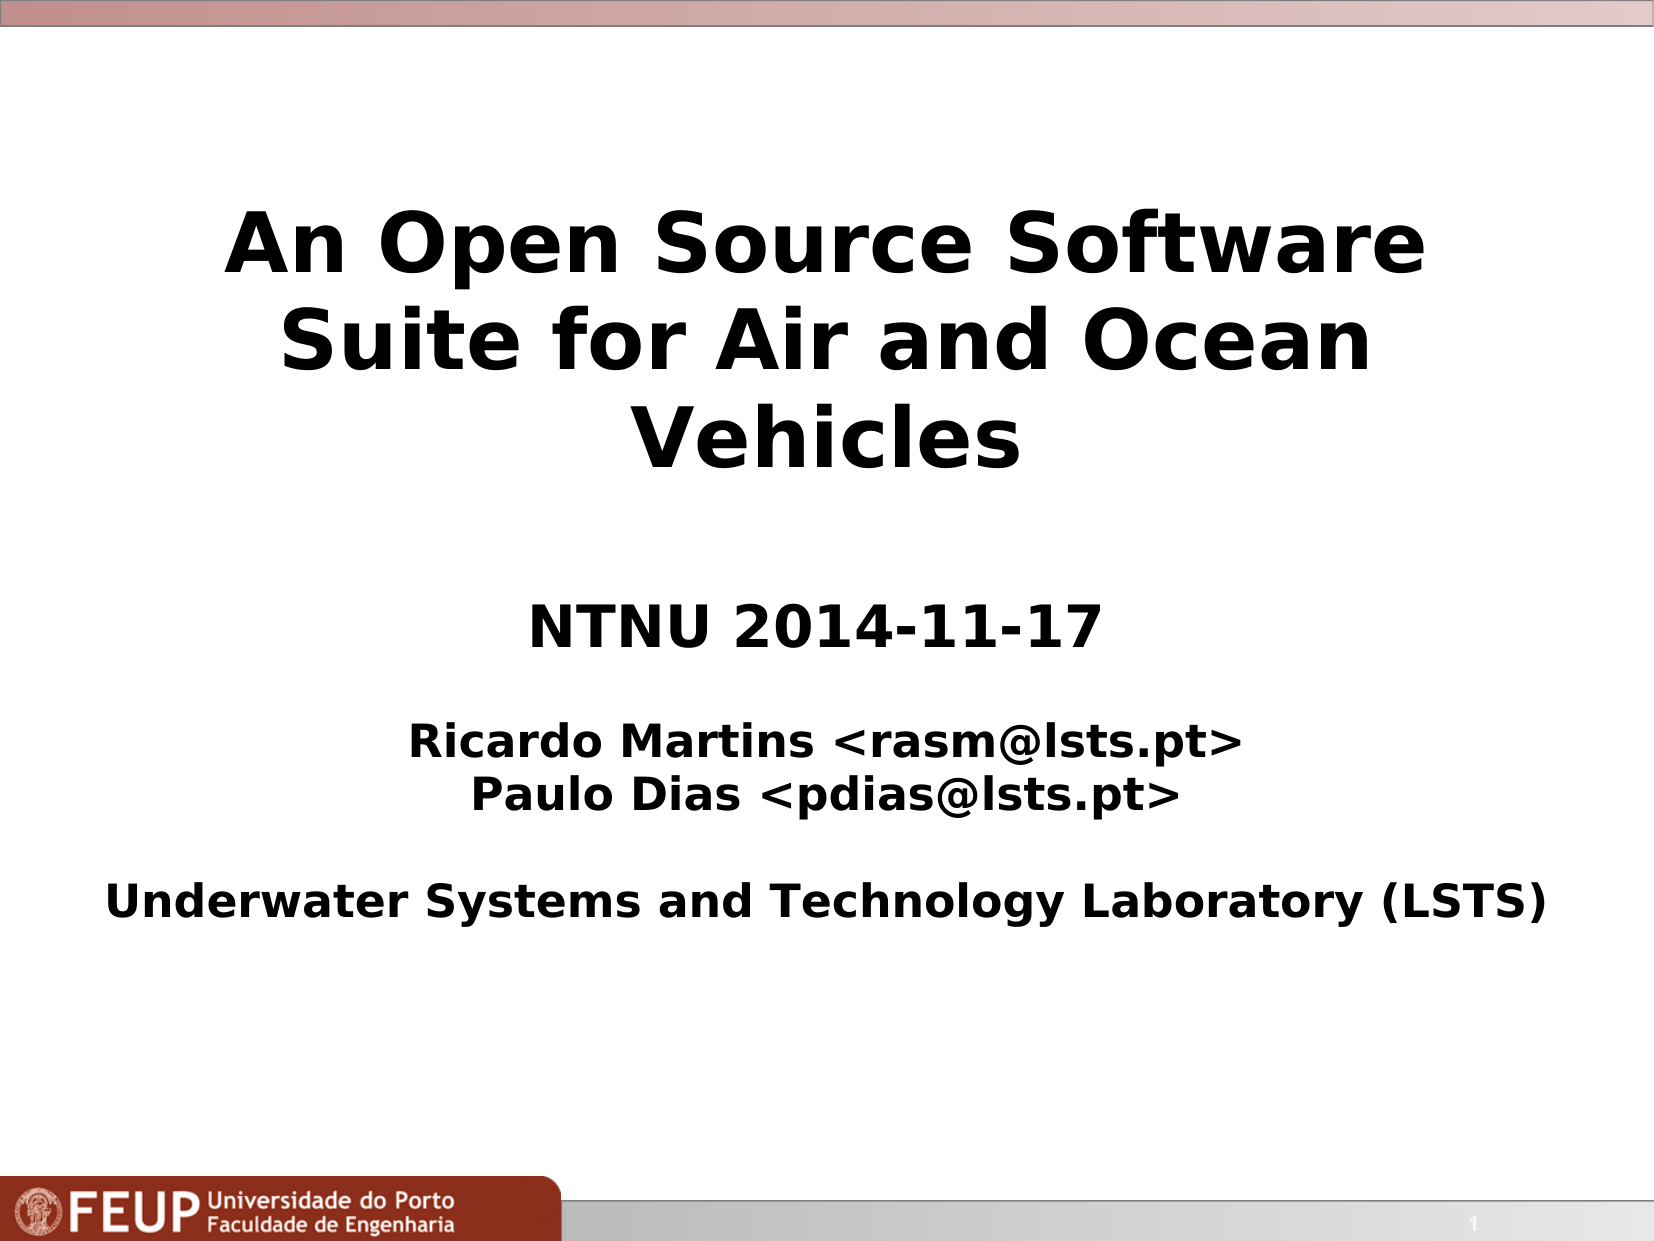

# An Open Source Software
Suite for Air and Ocean Vehicles
NTNU 2014-11-17
Ricardo Martins <rasm@lsts.pt>
Paulo Dias <pdias@lsts.pt>
Underwater Systems and Technology Laboratory (LSTS)